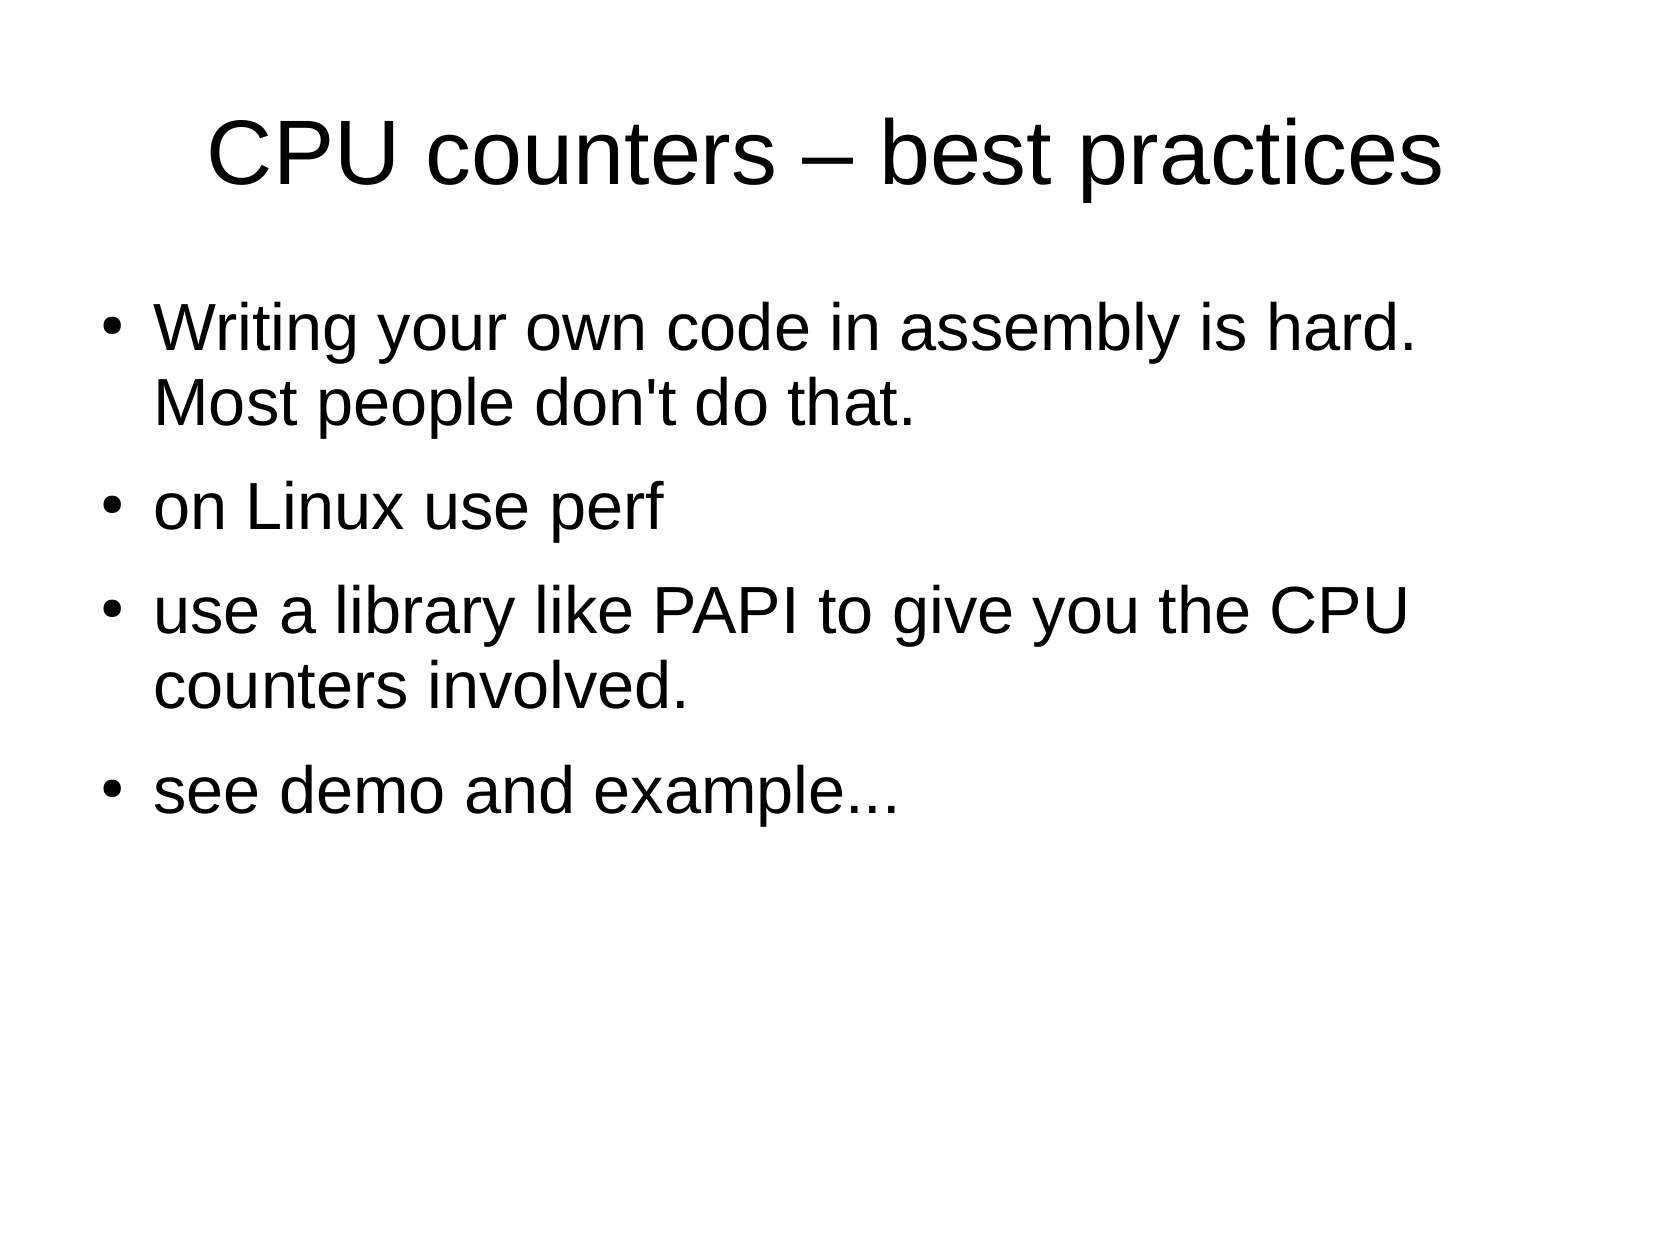

# CPU counters – best practices
Writing your own code in assembly is hard. Most people don't do that.
on Linux use perf
use a library like PAPI to give you the CPU counters involved.
see demo and example...